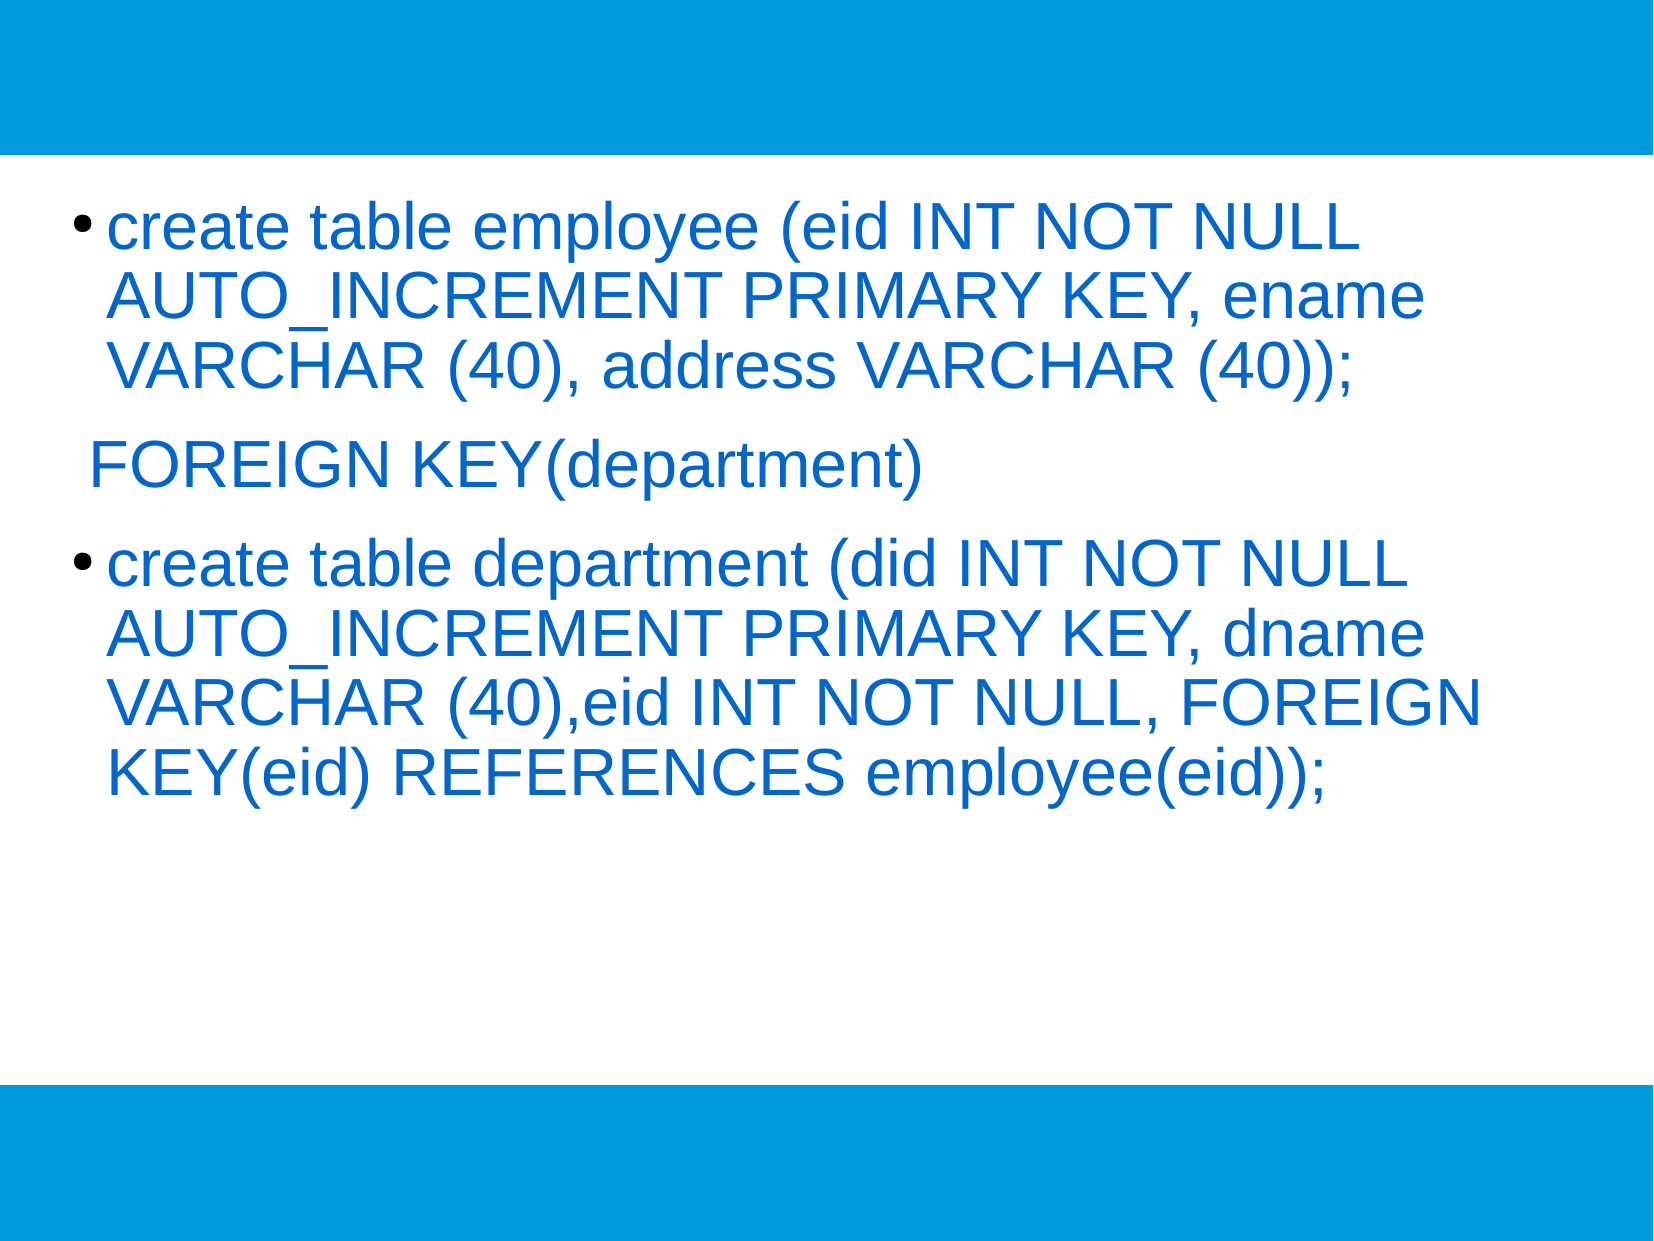

#
create table employee (eid INT NOT NULL AUTO_INCREMENT PRIMARY KEY, ename VARCHAR (40), address VARCHAR (40));
FOREIGN KEY(department)
create table department (did INT NOT NULL AUTO_INCREMENT PRIMARY KEY, dname VARCHAR (40),eid INT NOT NULL, FOREIGN KEY(eid) REFERENCES employee(eid));